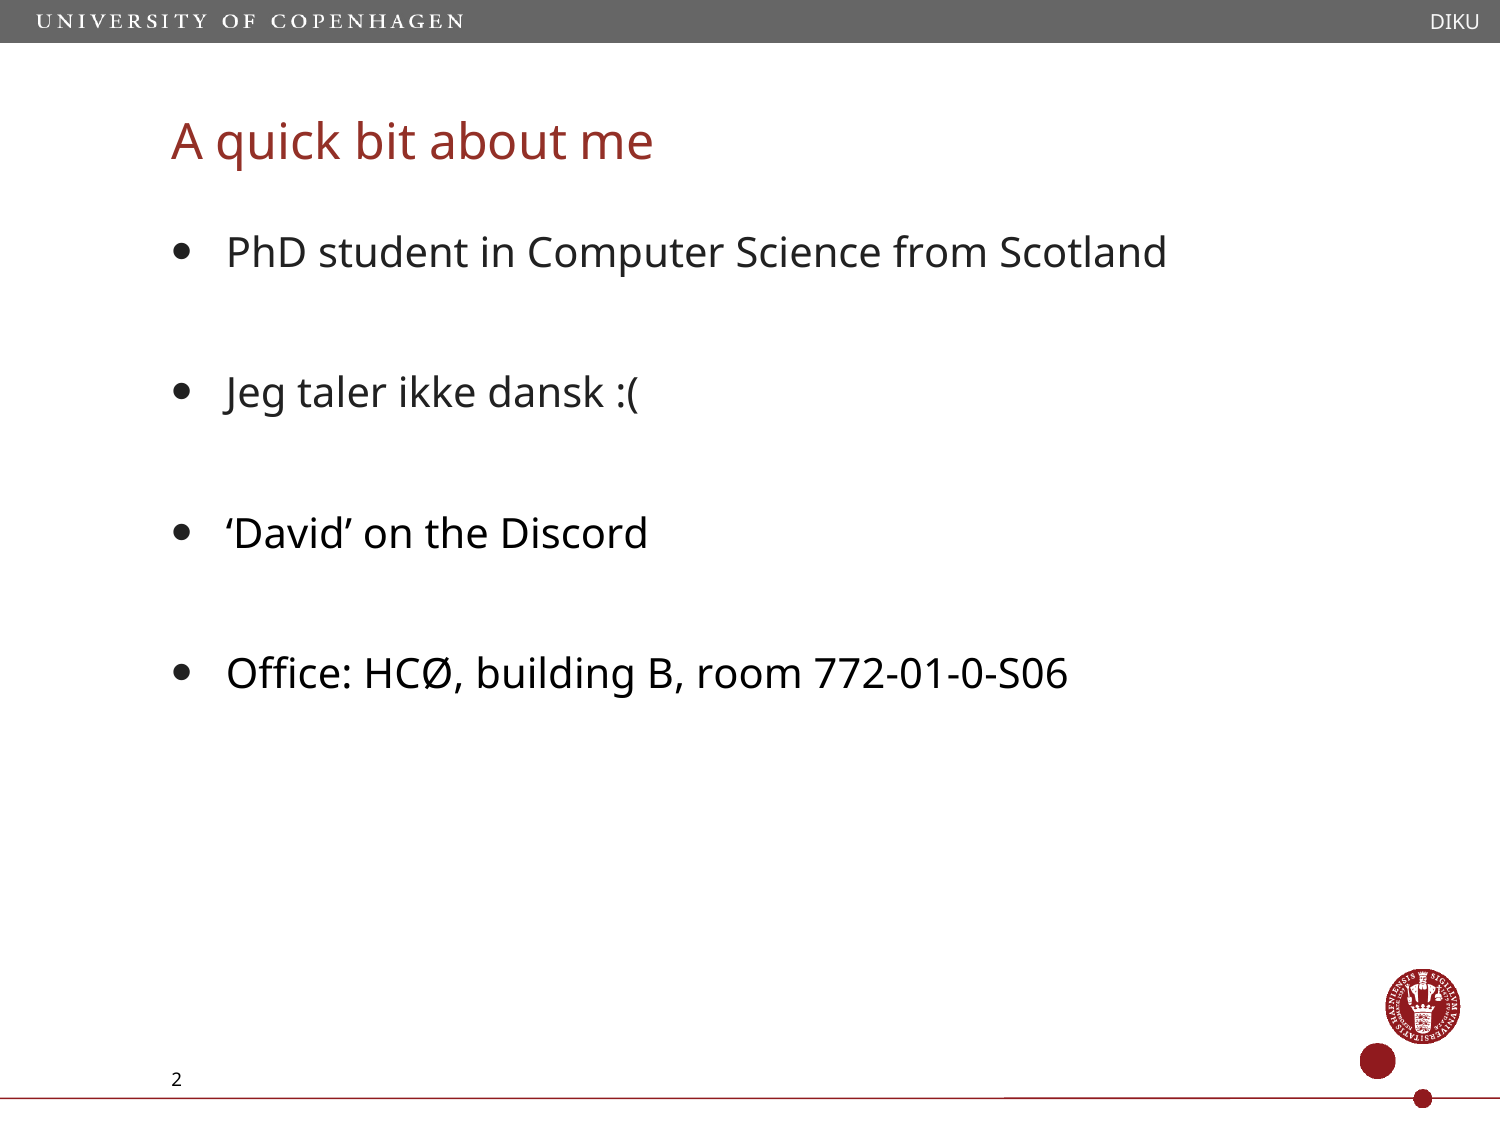

DIKU
A quick bit about me
PhD student in Computer Science from Scotland
Jeg taler ikke dansk :(
‘David’ on the Discord
Office: HCØ, building B, room 772-01-0-S06